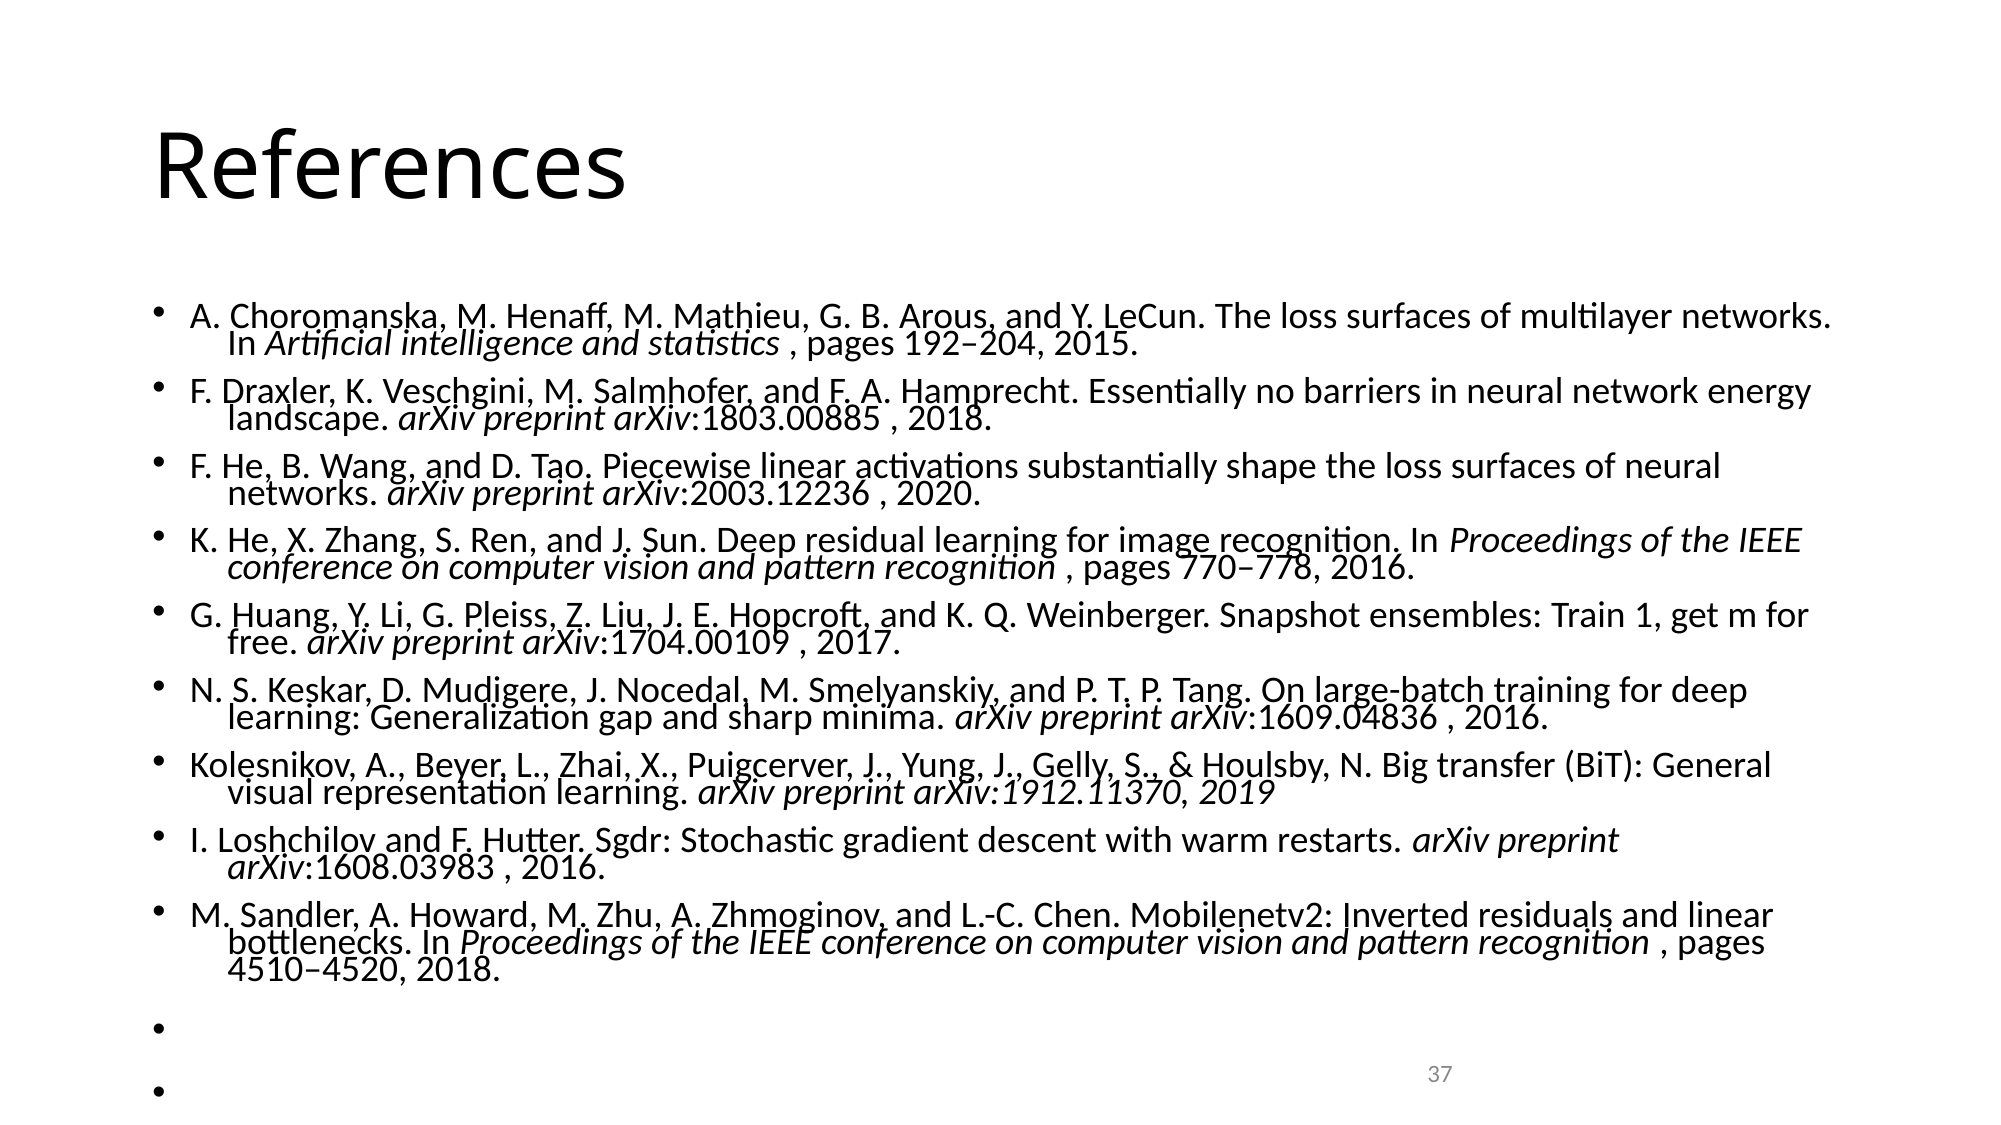

# References
A. Choromanska, M. Henaff, M. Mathieu, G. B. Arous, and Y. LeCun. The loss surfaces of multilayer networks. In Artiﬁcial intelligence and statistics , pages 192–204, 2015.
F. Draxler, K. Veschgini, M. Salmhofer, and F. A. Hamprecht. Essentially no barriers in neural network energy landscape. arXiv preprint arXiv:1803.00885 , 2018.
F. He, B. Wang, and D. Tao. Piecewise linear activations substantially shape the loss surfaces of neural networks. arXiv preprint arXiv:2003.12236 , 2020.
K. He, X. Zhang, S. Ren, and J. Sun. Deep residual learning for image recognition. In Proceedings of the IEEE conference on computer vision and pattern recognition , pages 770–778, 2016.
G. Huang, Y. Li, G. Pleiss, Z. Liu, J. E. Hopcroft, and K. Q. Weinberger. Snapshot ensembles: Train 1, get m for free. arXiv preprint arXiv:1704.00109 , 2017.
N. S. Keskar, D. Mudigere, J. Nocedal, M. Smelyanskiy, and P. T. P. Tang. On large-batch training for deep learning: Generalization gap and sharp minima. arXiv preprint arXiv:1609.04836 , 2016.
Kolesnikov, A., Beyer, L., Zhai, X., Puigcerver, J., Yung, J., Gelly, S., & Houlsby, N. Big transfer (BiT): General visual representation learning. arXiv preprint arXiv:1912.11370, 2019
I. Loshchilov and F. Hutter. Sgdr: Stochastic gradient descent with warm restarts. arXiv preprint arXiv:1608.03983 , 2016.
M. Sandler, A. Howard, M. Zhu, A. Zhmoginov, and L.-C. Chen. Mobilenetv2: Inverted residuals and linear bottlenecks. In Proceedings of the IEEE conference on computer vision and pattern recognition , pages 4510–4520, 2018.
37